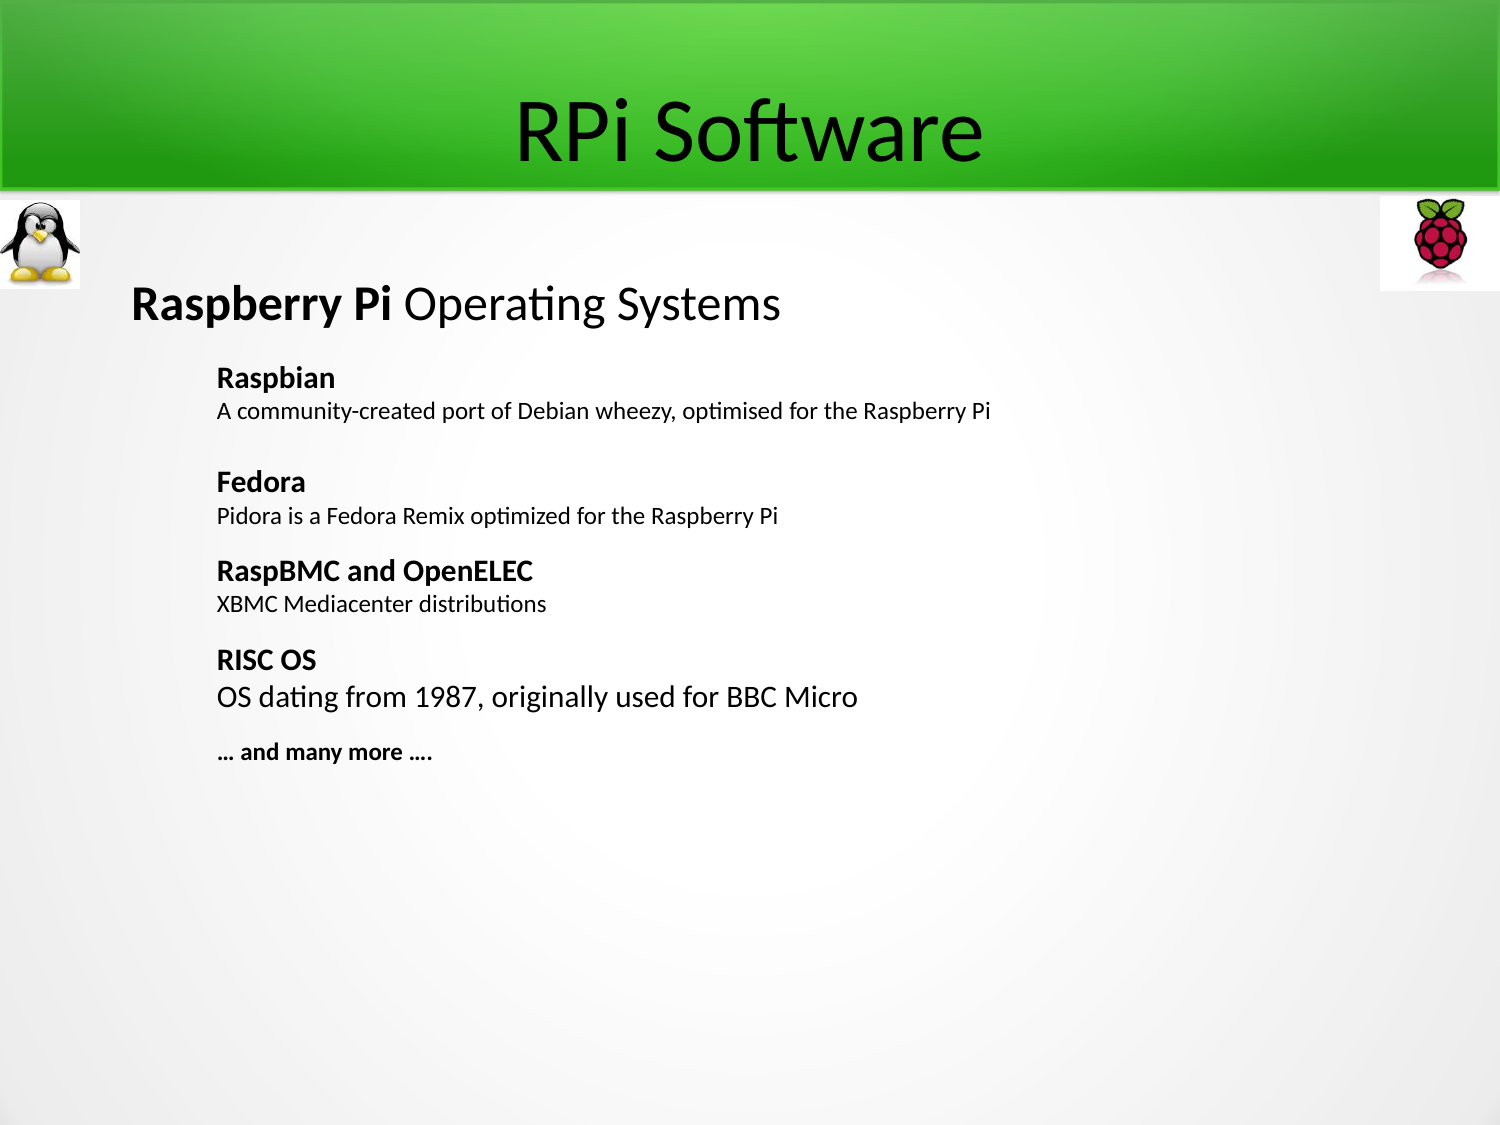

# RPi Software
Raspberry Pi Operating Systems
Raspbian
A community-created port of Debian wheezy, optimised for the Raspberry Pi
Fedora
Pidora is a Fedora Remix optimized for the Raspberry Pi
RaspBMC and OpenELEC
XBMC Mediacenter distributions
RISC OS
OS dating from 1987, originally used for BBC Micro
… and many more ….